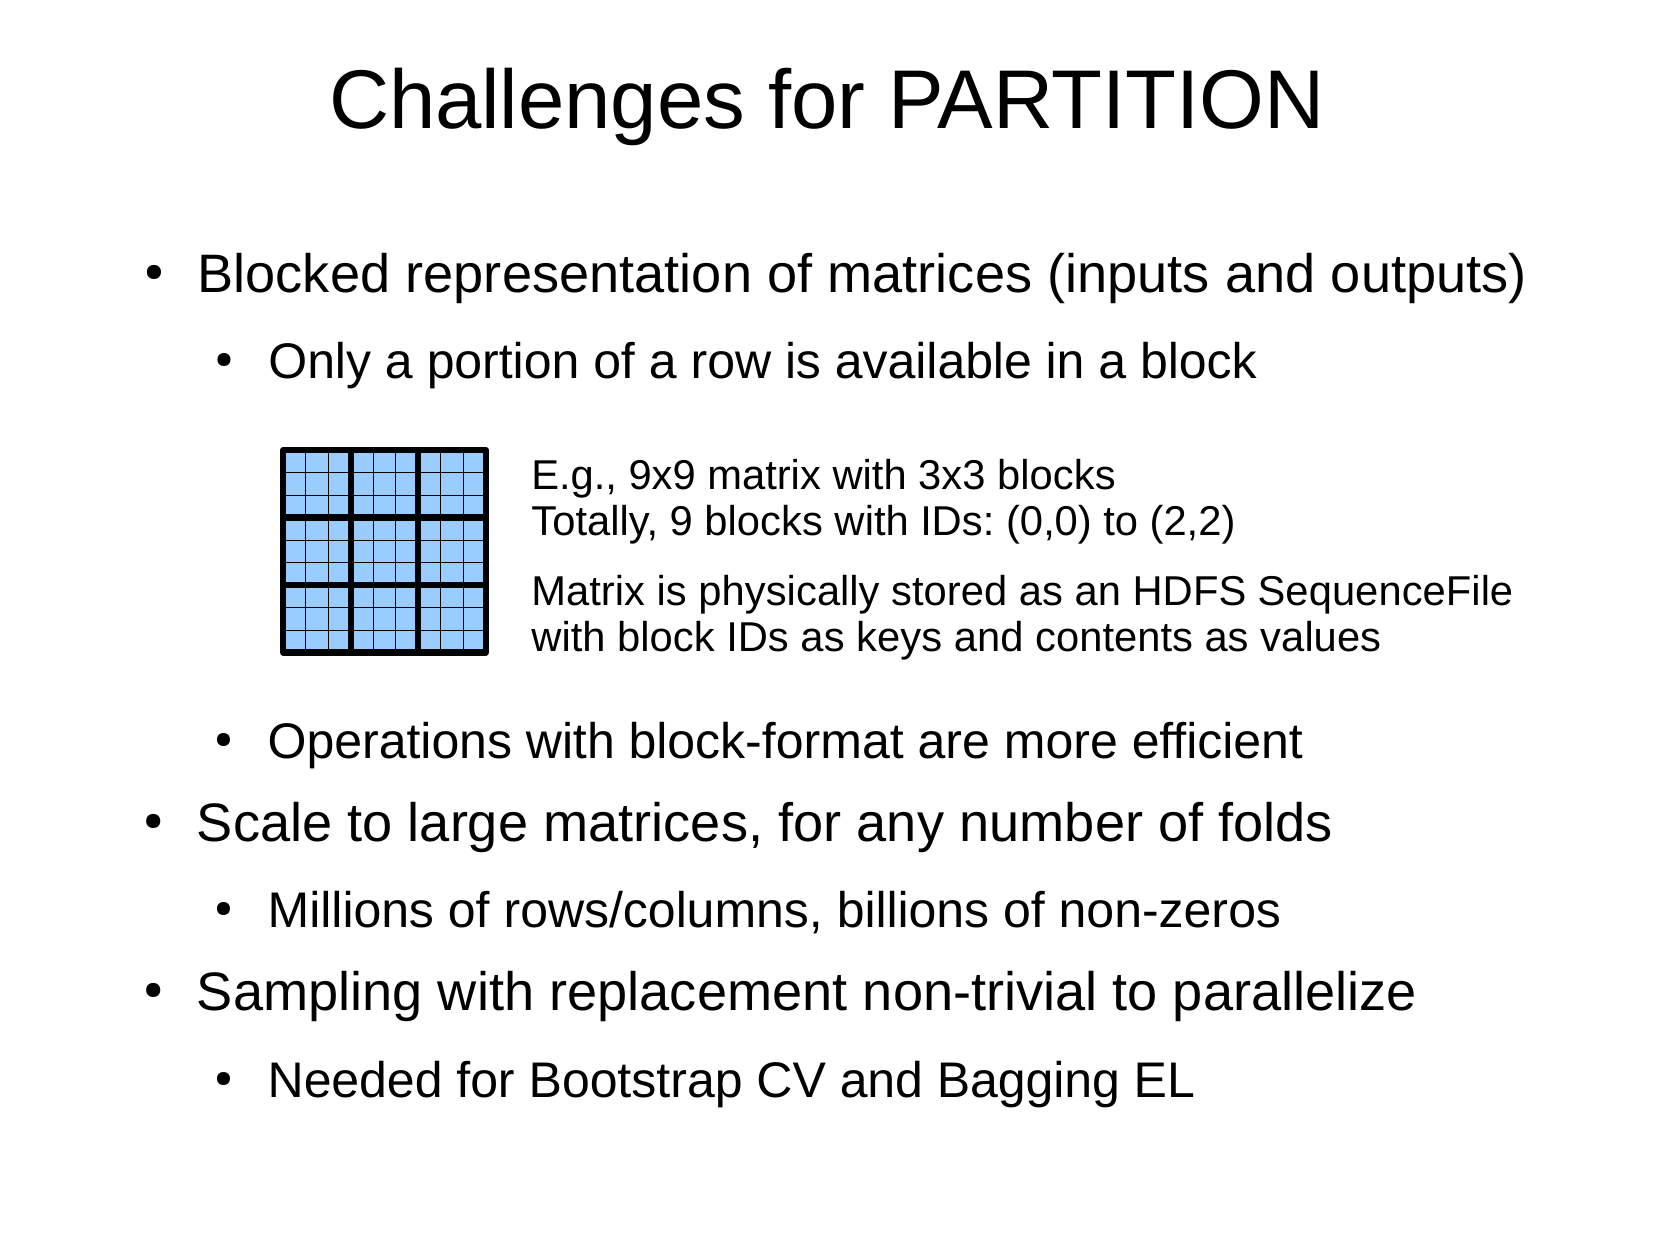

# Challenges for PARTITION
Blocked representation of matrices (inputs and outputs)
Only a portion of a row is available in a block
E.g., 9x9 matrix with 3x3 blocks
Totally, 9 blocks with IDs: (0,0) to (2,2)
Matrix is physically stored as an HDFS SequenceFile
with block IDs as keys and contents as values
Operations with block-format are more efficient
Scale to large matrices, for any number of folds
Millions of rows/columns, billions of non-zeros
Sampling with replacement non-trivial to parallelize
Needed for Bootstrap CV and Bagging EL